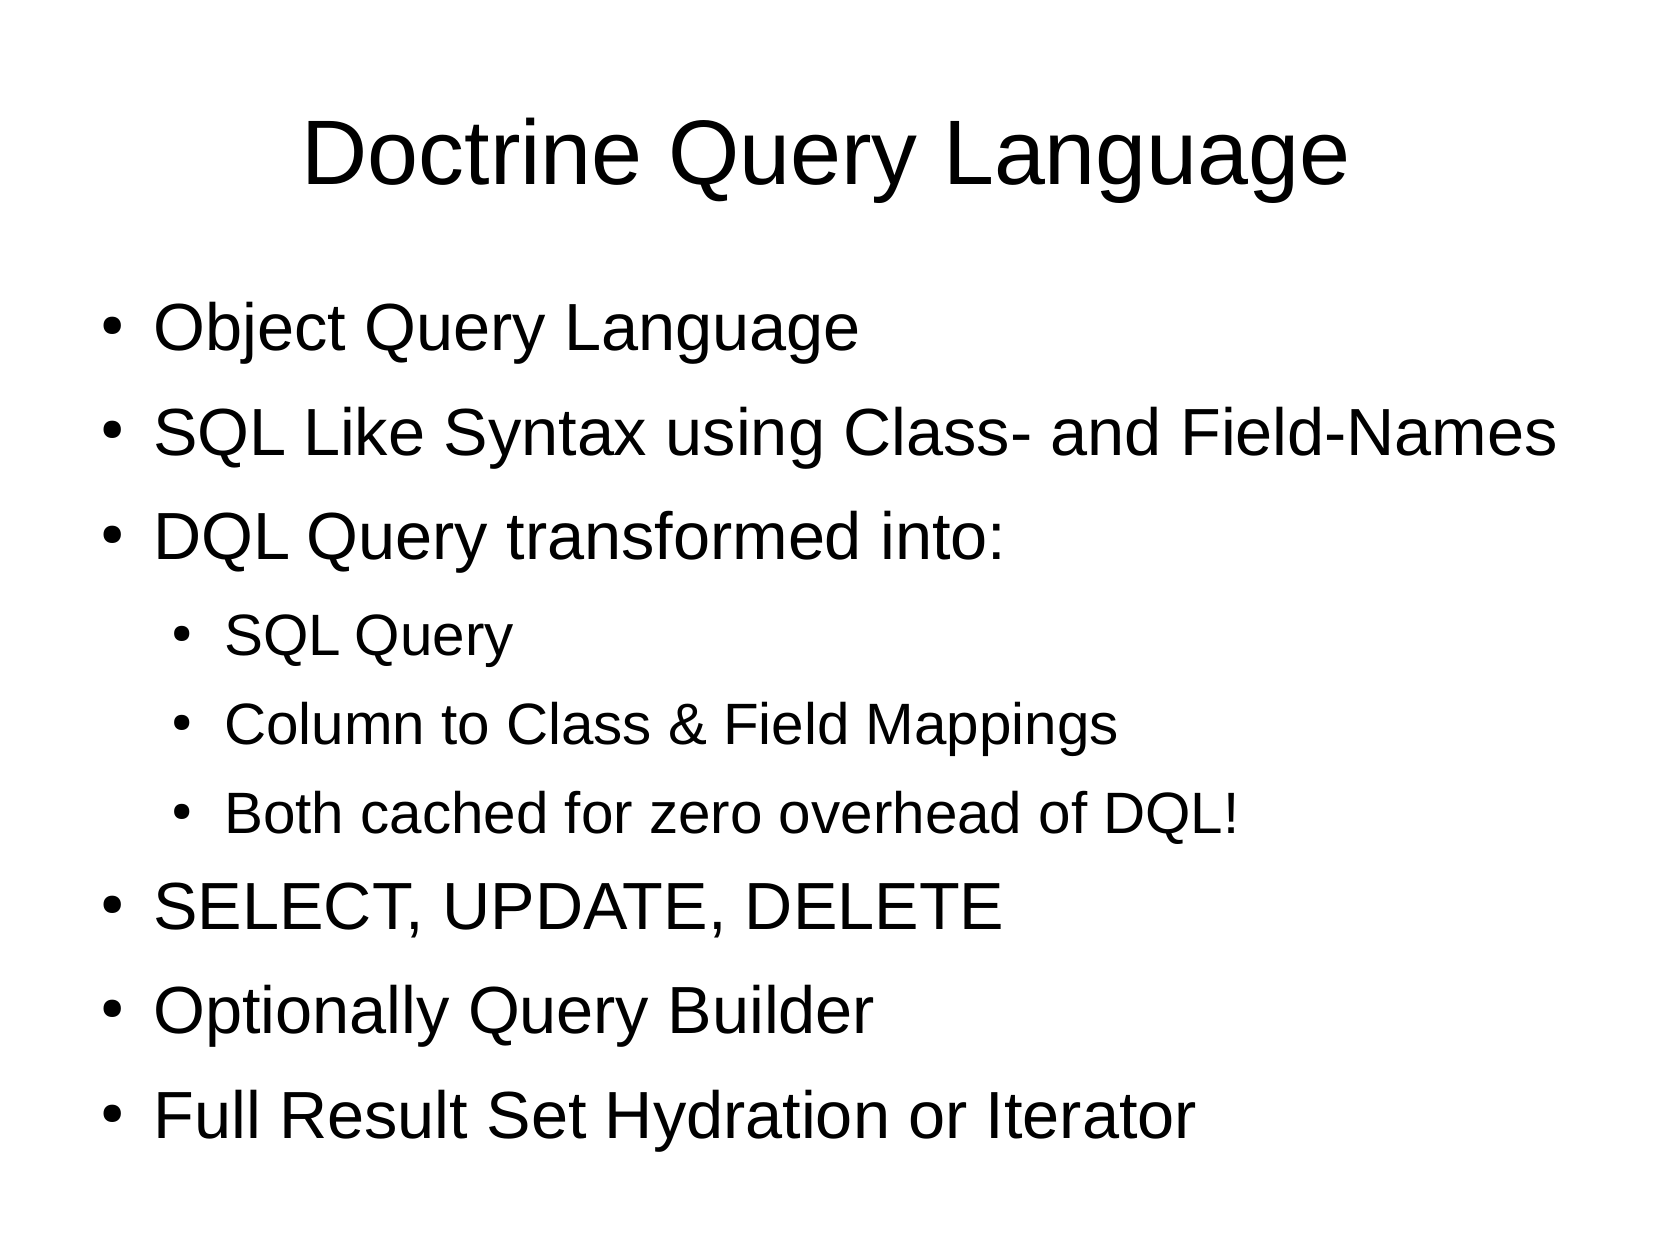

# Doctrine Query Language
Object Query Language
SQL Like Syntax using Class- and Field-Names
DQL Query transformed into:
SQL Query
Column to Class & Field Mappings
Both cached for zero overhead of DQL!
SELECT, UPDATE, DELETE
Optionally Query Builder
Full Result Set Hydration or Iterator